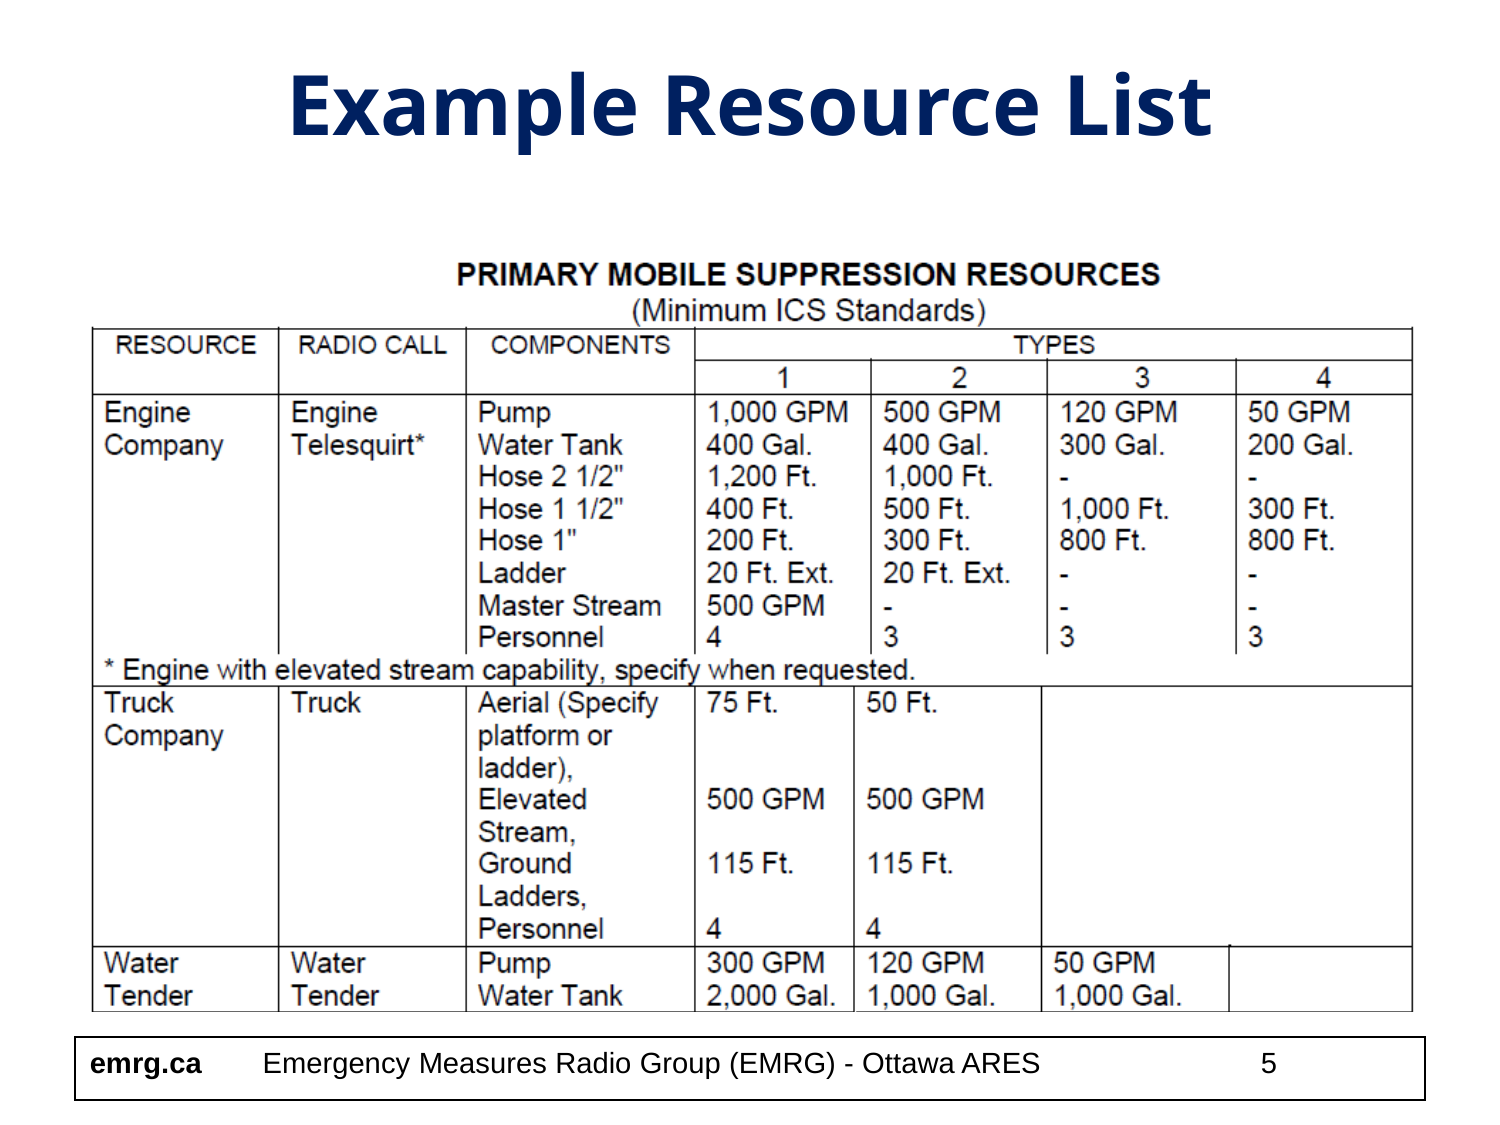

# Example Resource List
Emergency Measures Radio Group (EMRG) - Ottawa ARES